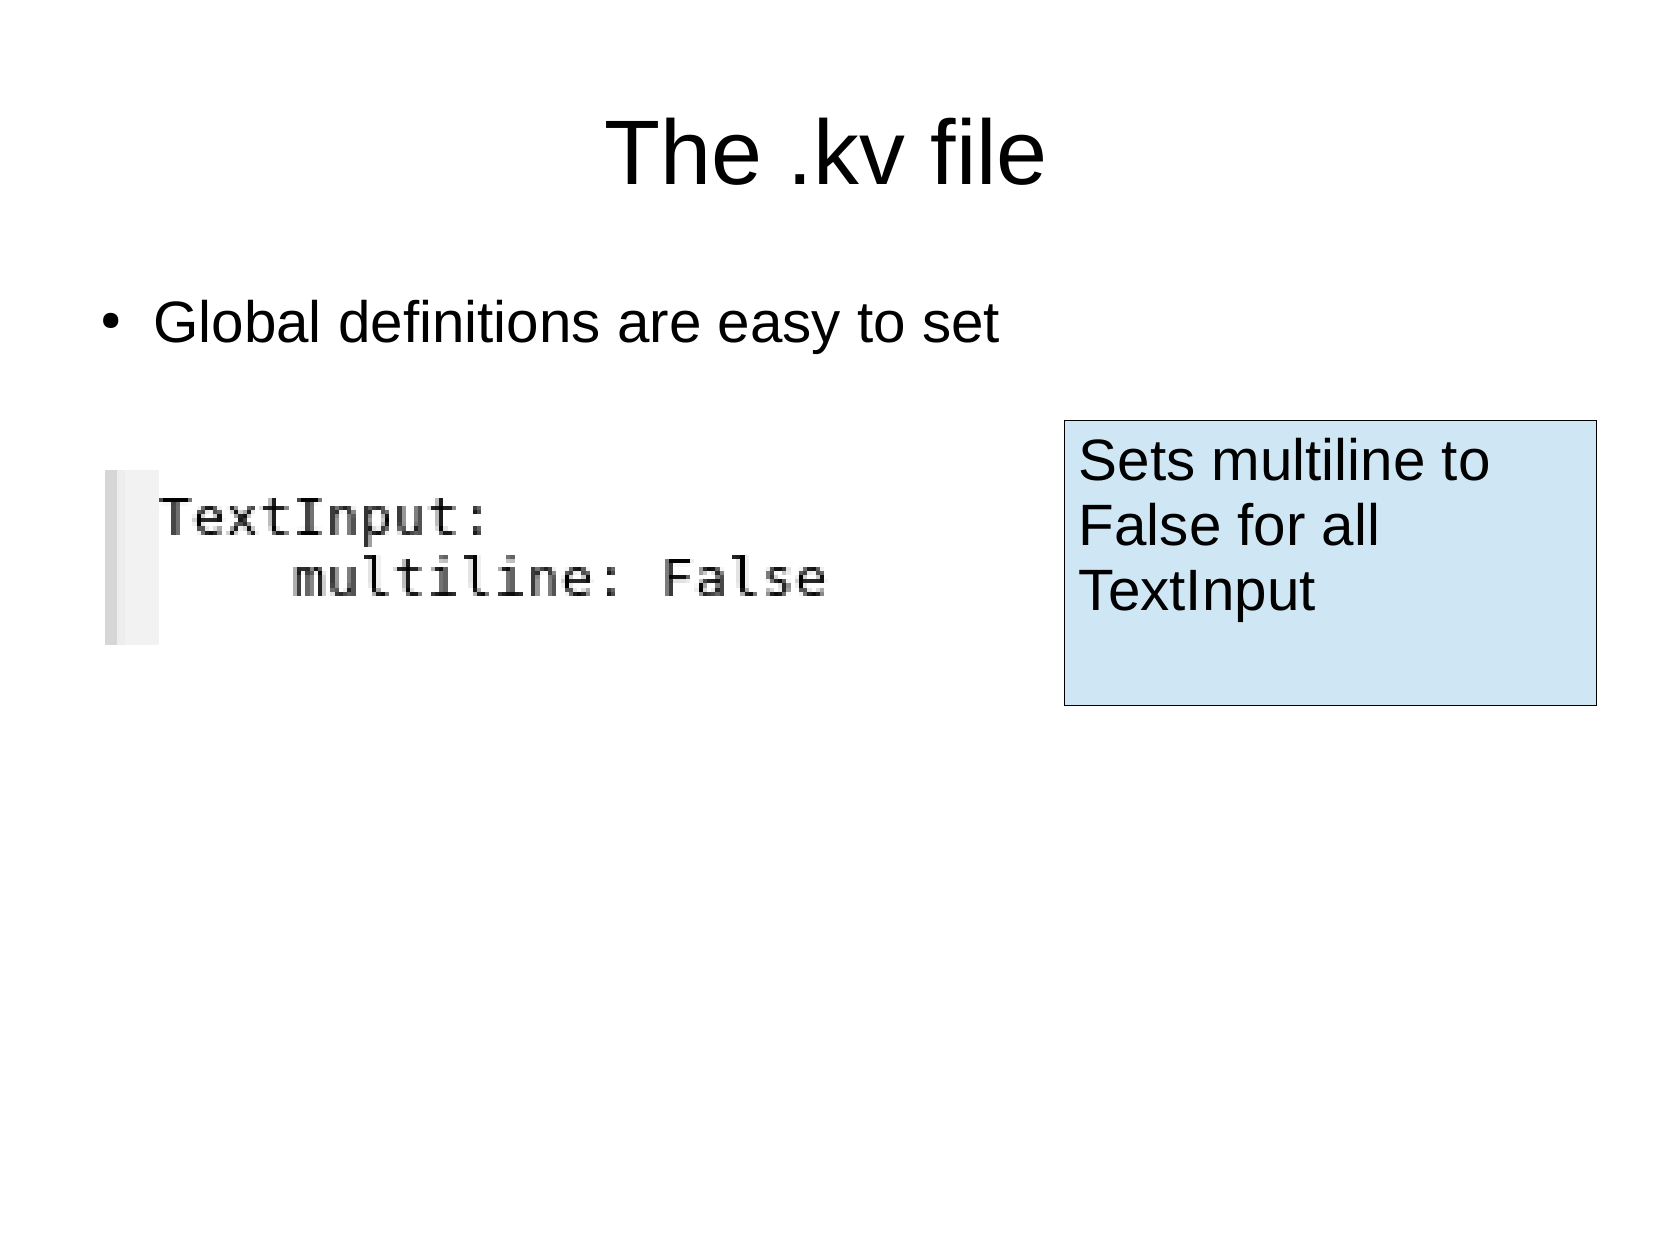

# The .kv file
Global definitions are easy to set
Sets multiline to False for all TextInput